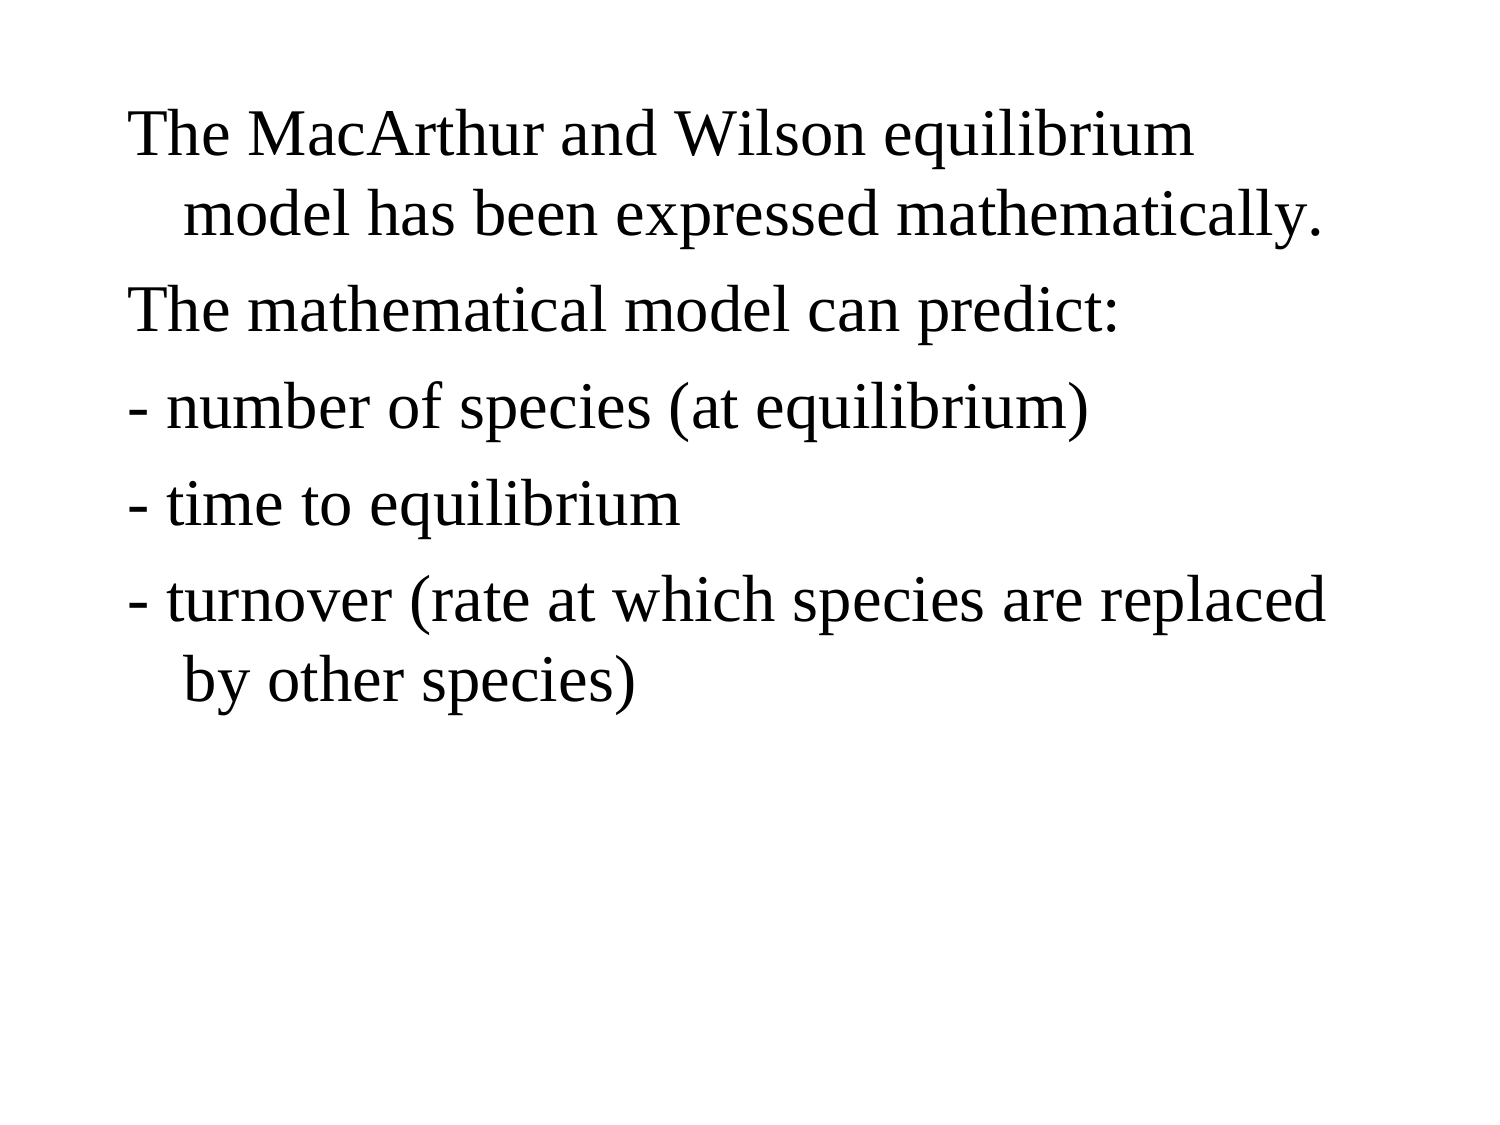

# The MacArthur and Wilson equilibrium model has been expressed mathematically.
The mathematical model can predict:
- number of species (at equilibrium)
- time to equilibrium
- turnover (rate at which species are replaced by other species)